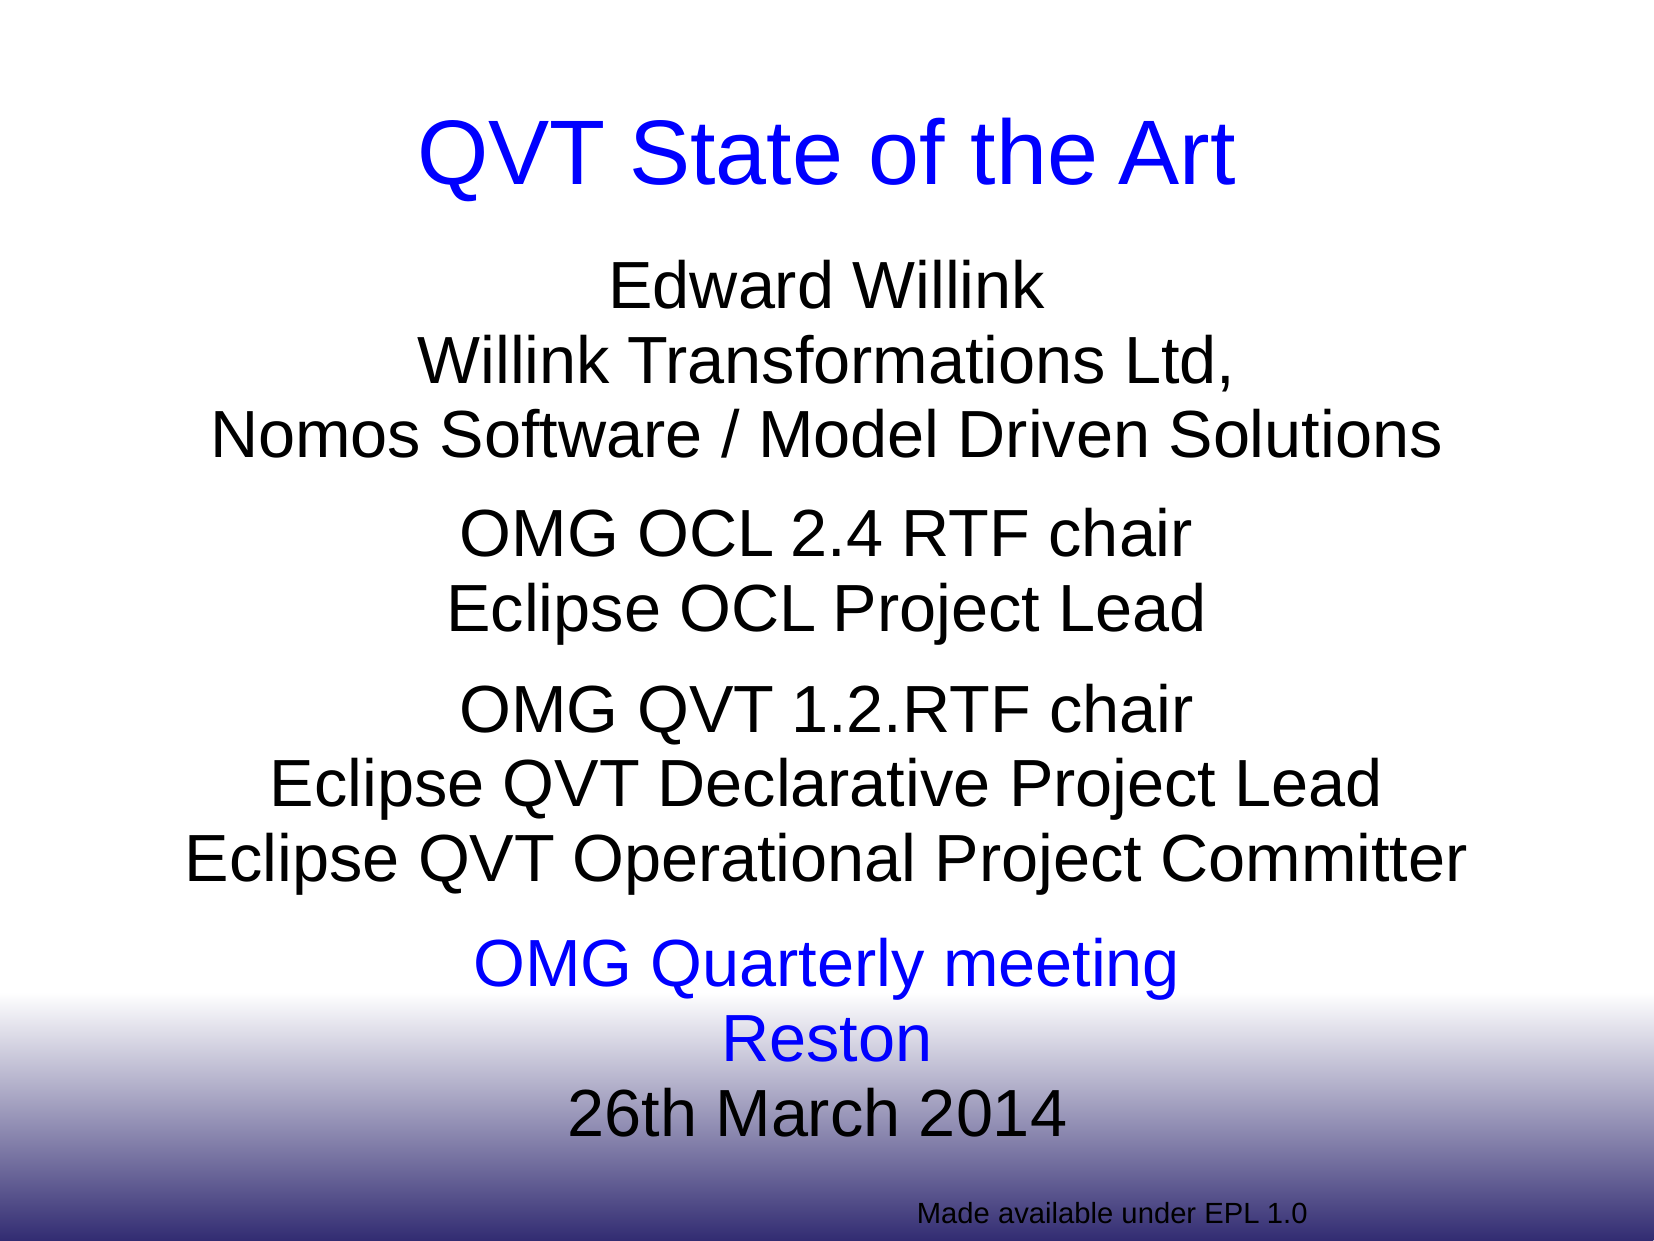

# QVT State of the Art
Edward Willink
Willink Transformations Ltd,
Nomos Software / Model Driven Solutions
OMG OCL 2.4 RTF chair
Eclipse OCL Project Lead
OMG QVT 1.2.RTF chair
Eclipse QVT Declarative Project Lead
Eclipse QVT Operational Project Committer
OMG Quarterly meeting
Reston
26th March 2014